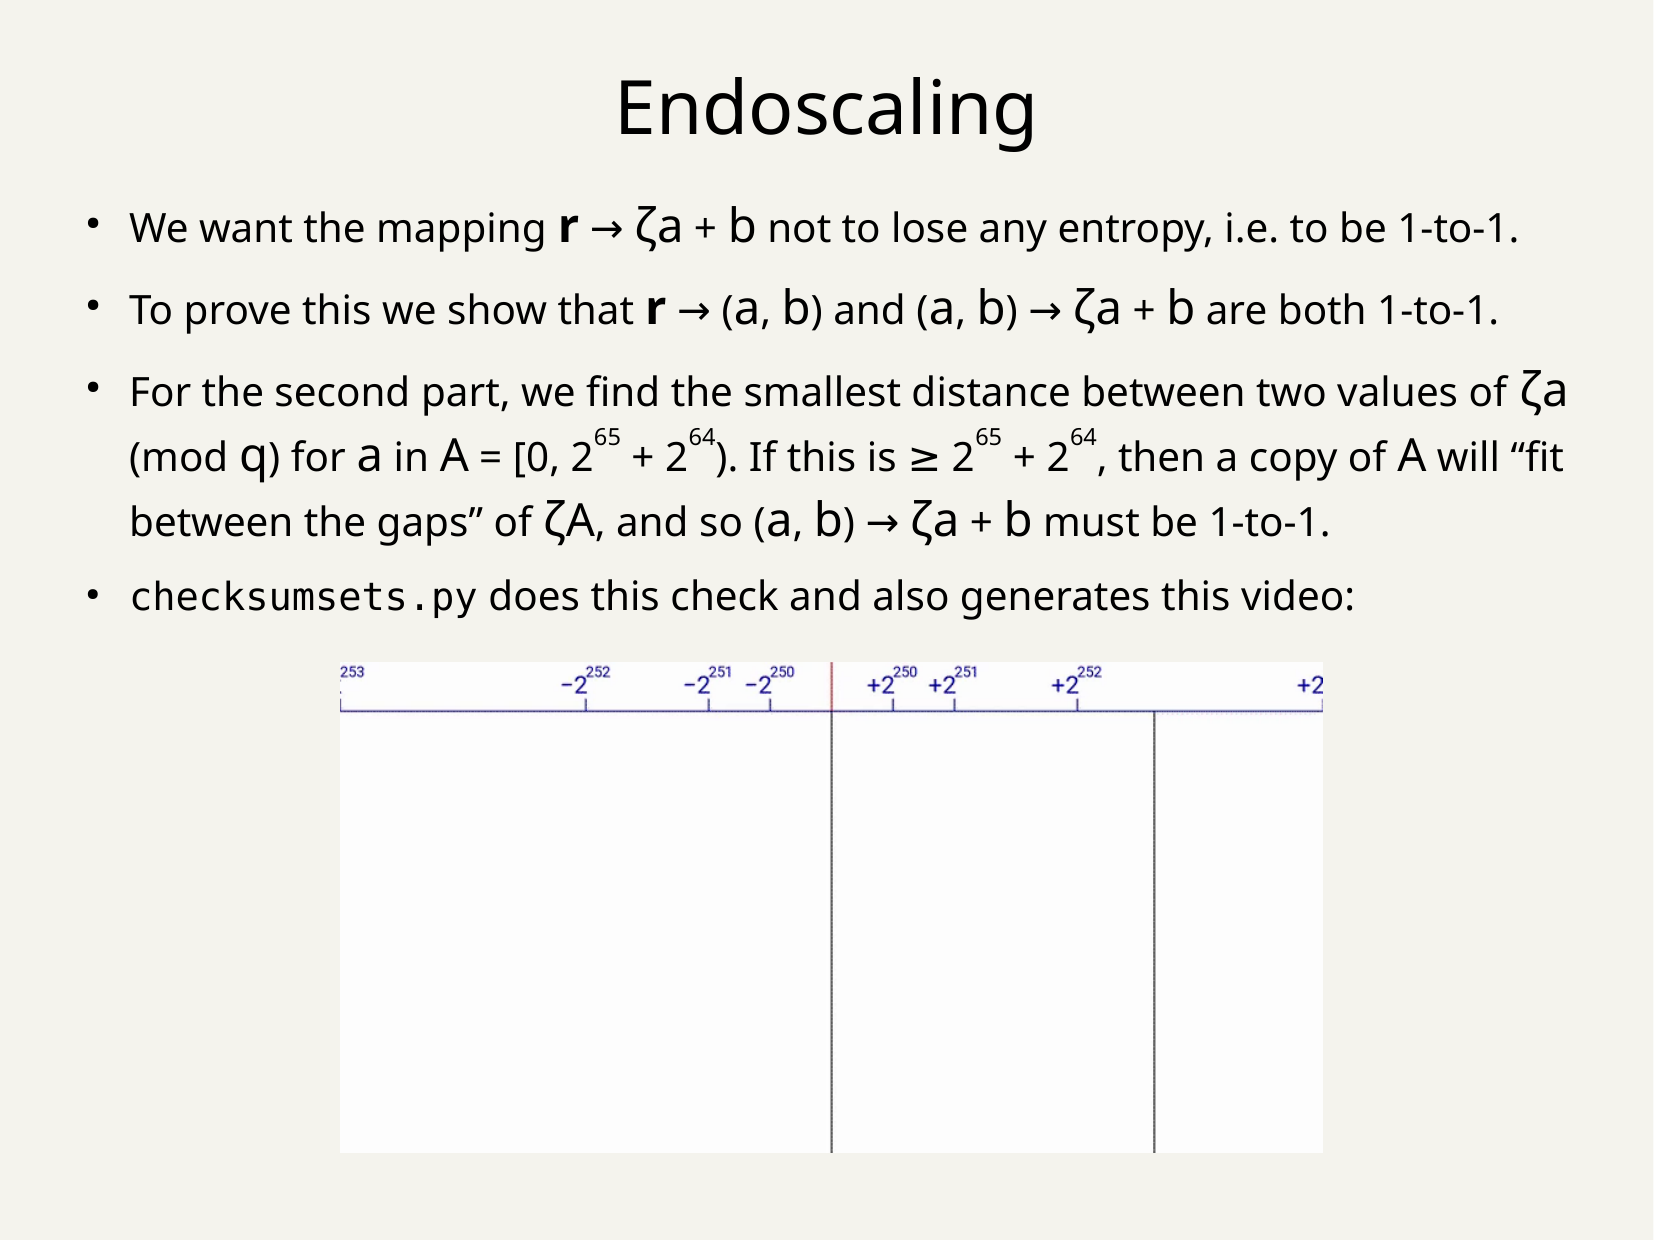

# Endoscaling
We want the mapping r → ζa + b not to lose any entropy, i.e. to be 1-to-1.
To prove this we show that r → (a, b) and (a, b) → ζa + b are both 1-to-1.
For the second part, we find the smallest distance between two values of ζa (mod q) for a in A = [0, 265 + 264). If this is ≥ 265 + 264, then a copy of A will “fit between the gaps” of ζA, and so (a, b) → ζa + b must be 1-to-1.
checksumsets.py does this check and also generates this video: